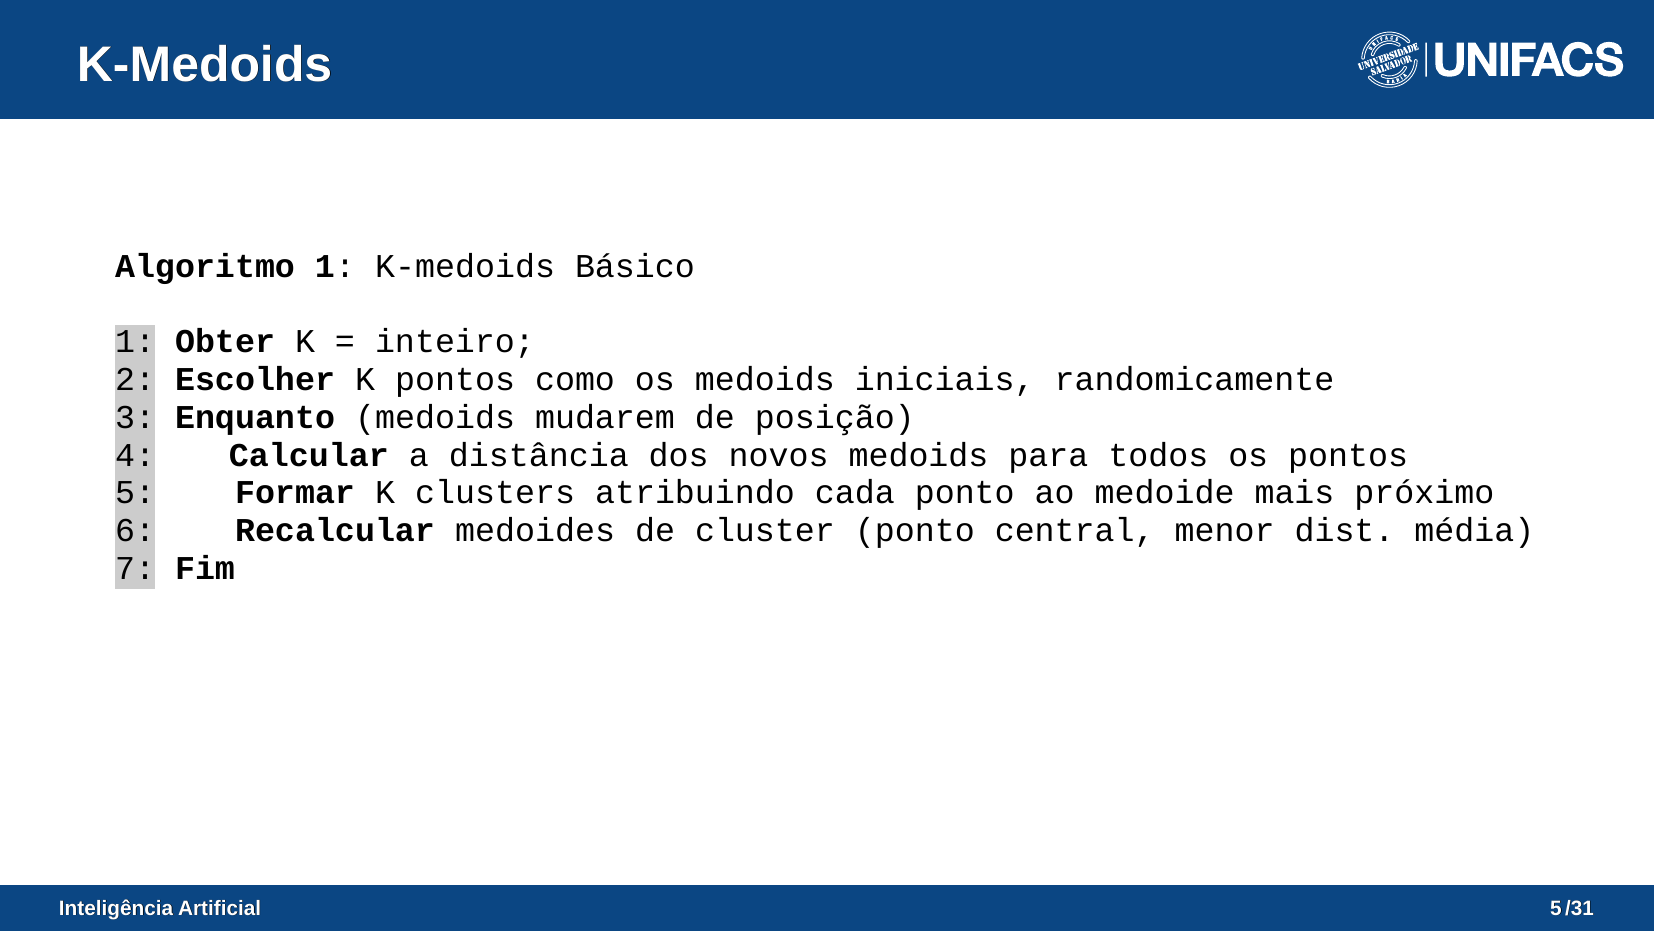

K-Medoids
Algoritmo 1: K-medoids Básico
1: Obter K = inteiro;
2: Escolher K pontos como os medoids iniciais, randomicamente
3: Enquanto (medoids mudarem de posição)
4:	 Calcular a distância dos novos medoids para todos os pontos
5: Formar K clusters atribuindo cada ponto ao medoide mais próximo
6: Recalcular medoides de cluster (ponto central, menor dist. média)
7: Fim